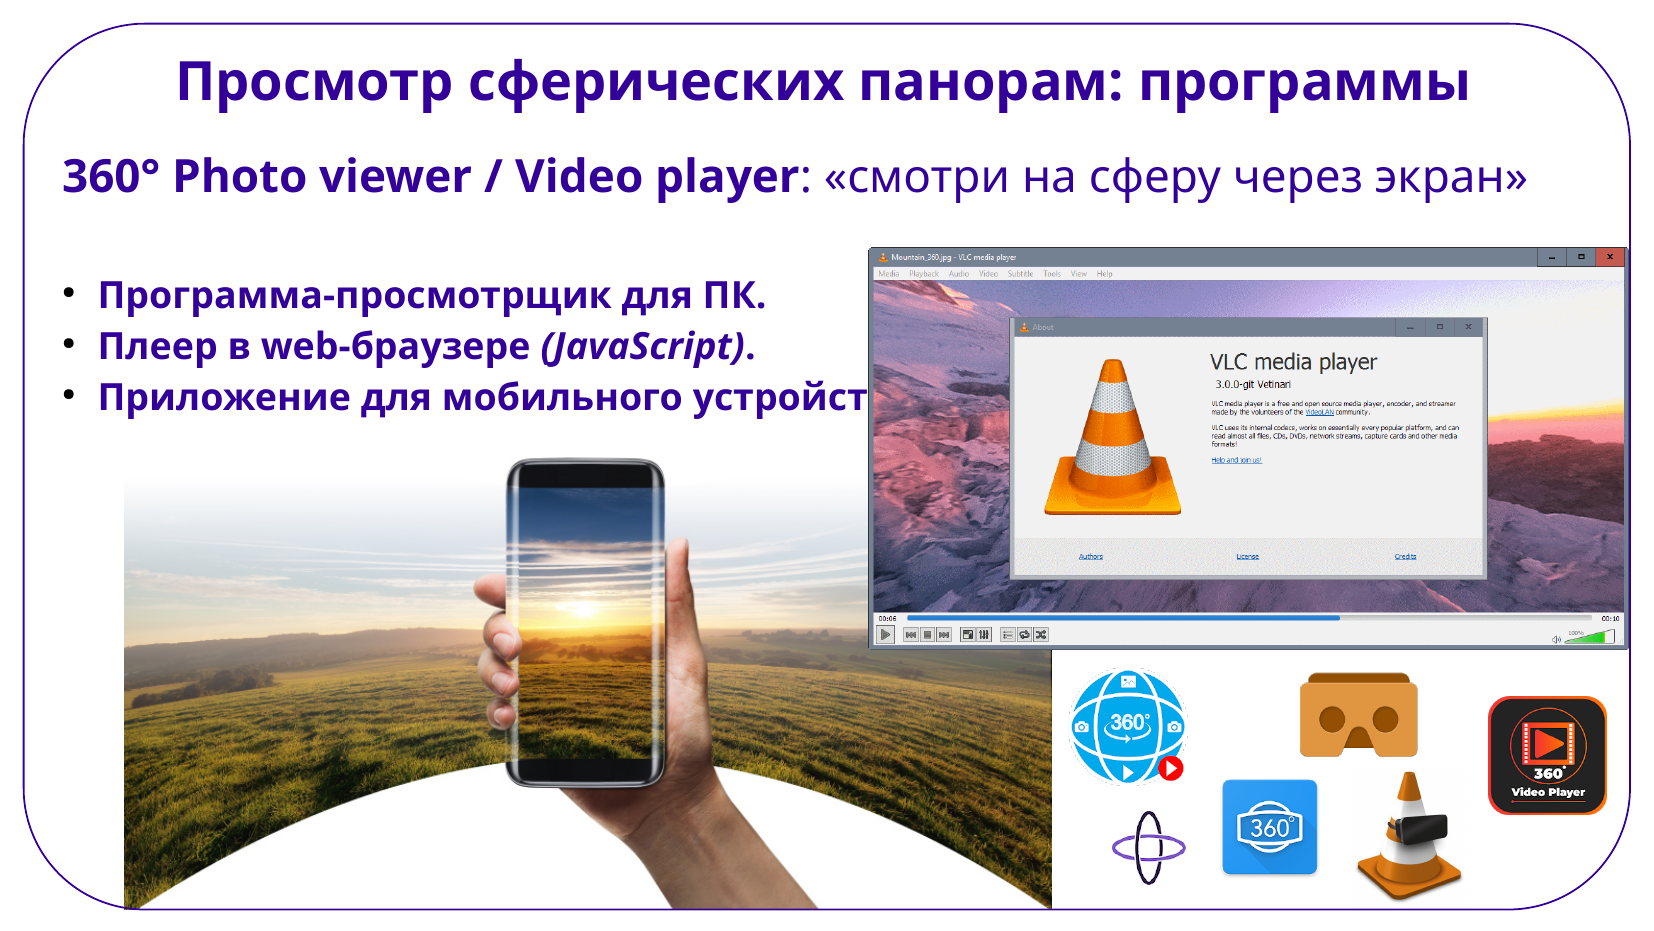

Просмотр сферических панорам: программы
360° Photo viewer / Video player: «смотри на сферу через экран»
Программа-просмотрщик для ПК.
Плеер в web-браузере (JavaScript).
Приложение для мобильного устройства.